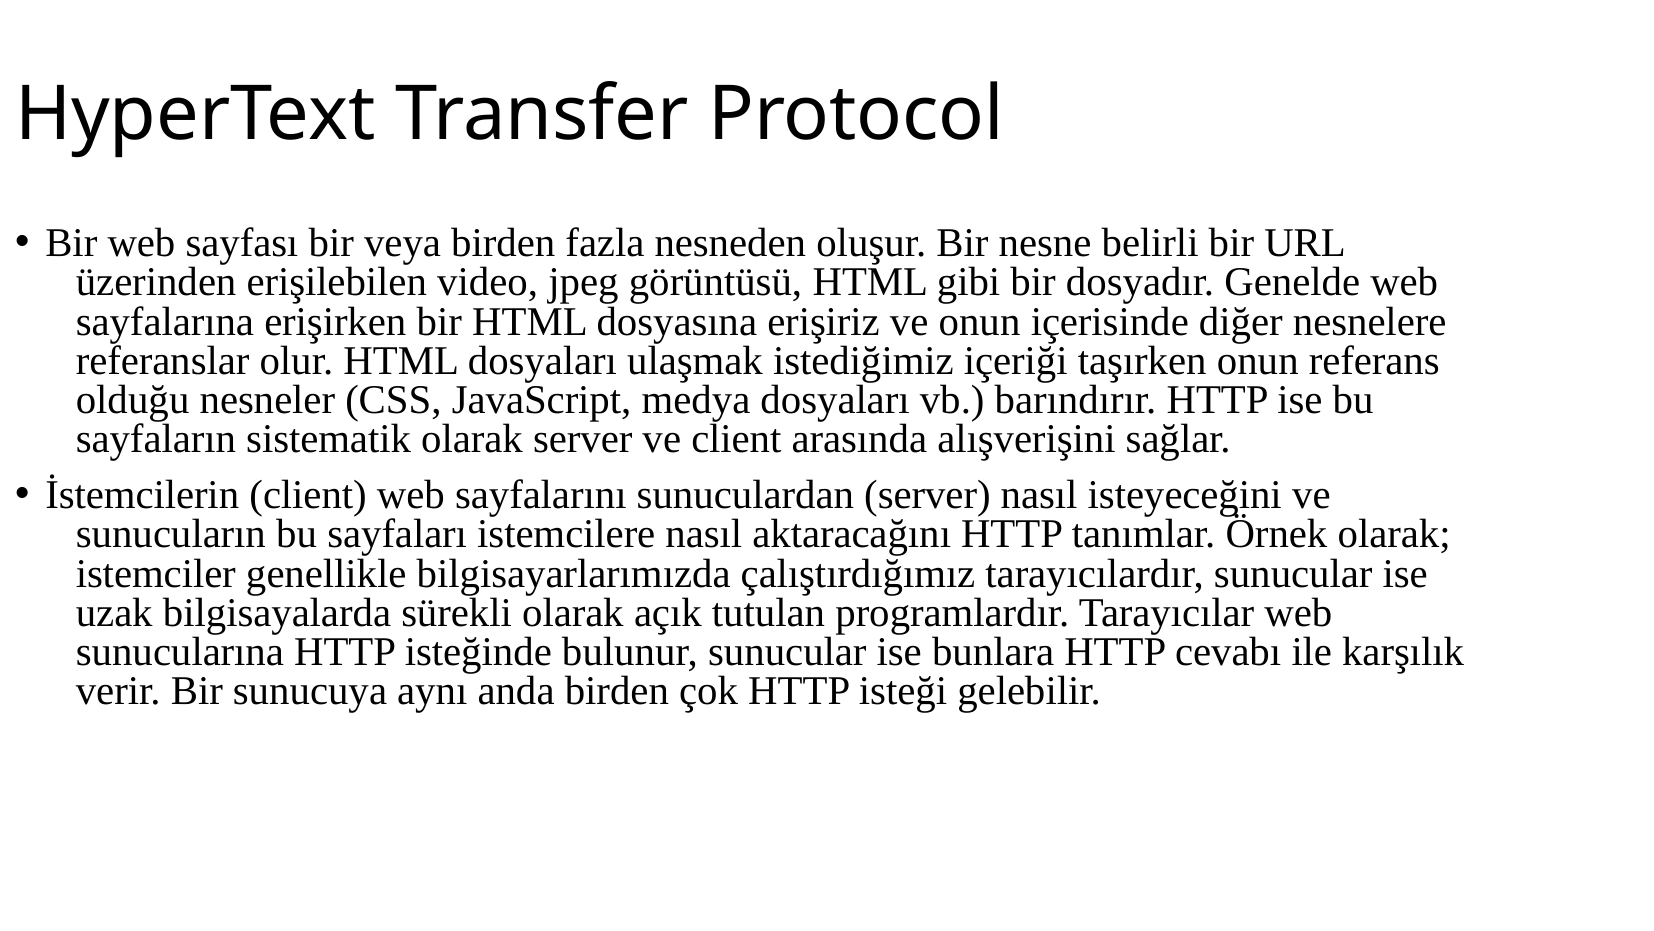

HyperText Transfer Protocol
# Bir web sayfası bir veya birden fazla nesneden oluşur. Bir nesne belirli bir URL üzerinden erişilebilen video, jpeg görüntüsü, HTML gibi bir dosyadır. Genelde web sayfalarına erişirken bir HTML dosyasına erişiriz ve onun içerisinde diğer nesnelere referanslar olur. HTML dosyaları ulaşmak istediğimiz içeriği taşırken onun referans olduğu nesneler (CSS, JavaScript, medya dosyaları vb.) barındırır. HTTP ise bu sayfaların sistematik olarak server ve client arasında alışverişini sağlar.
İstemcilerin (client) web sayfalarını sunuculardan (server) nasıl isteyeceğini ve sunucuların bu sayfaları istemcilere nasıl aktaracağını HTTP tanımlar. Örnek olarak; istemciler genellikle bilgisayarlarımızda çalıştırdığımız tarayıcılardır, sunucular ise uzak bilgisayalarda sürekli olarak açık tutulan programlardır. Tarayıcılar web sunucularına HTTP isteğinde bulunur, sunucular ise bunlara HTTP cevabı ile karşılık verir. Bir sunucuya aynı anda birden çok HTTP isteği gelebilir.